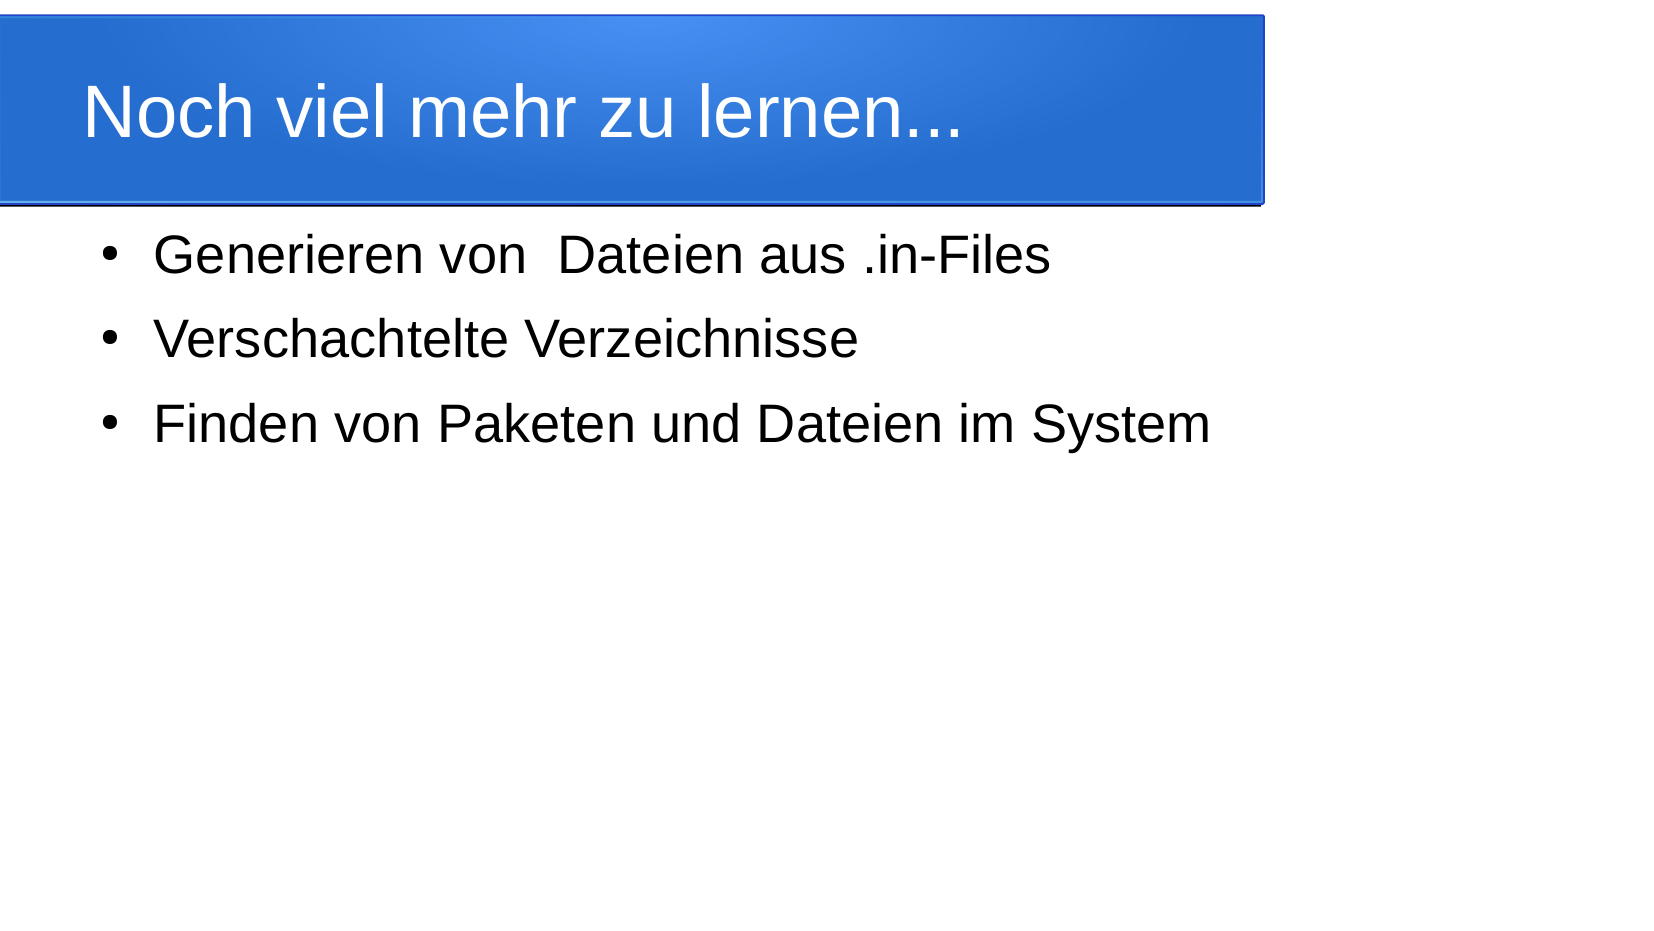

# Noch viel mehr zu lernen...
Generieren von Dateien aus .in-Files
Verschachtelte Verzeichnisse
Finden von Paketen und Dateien im System